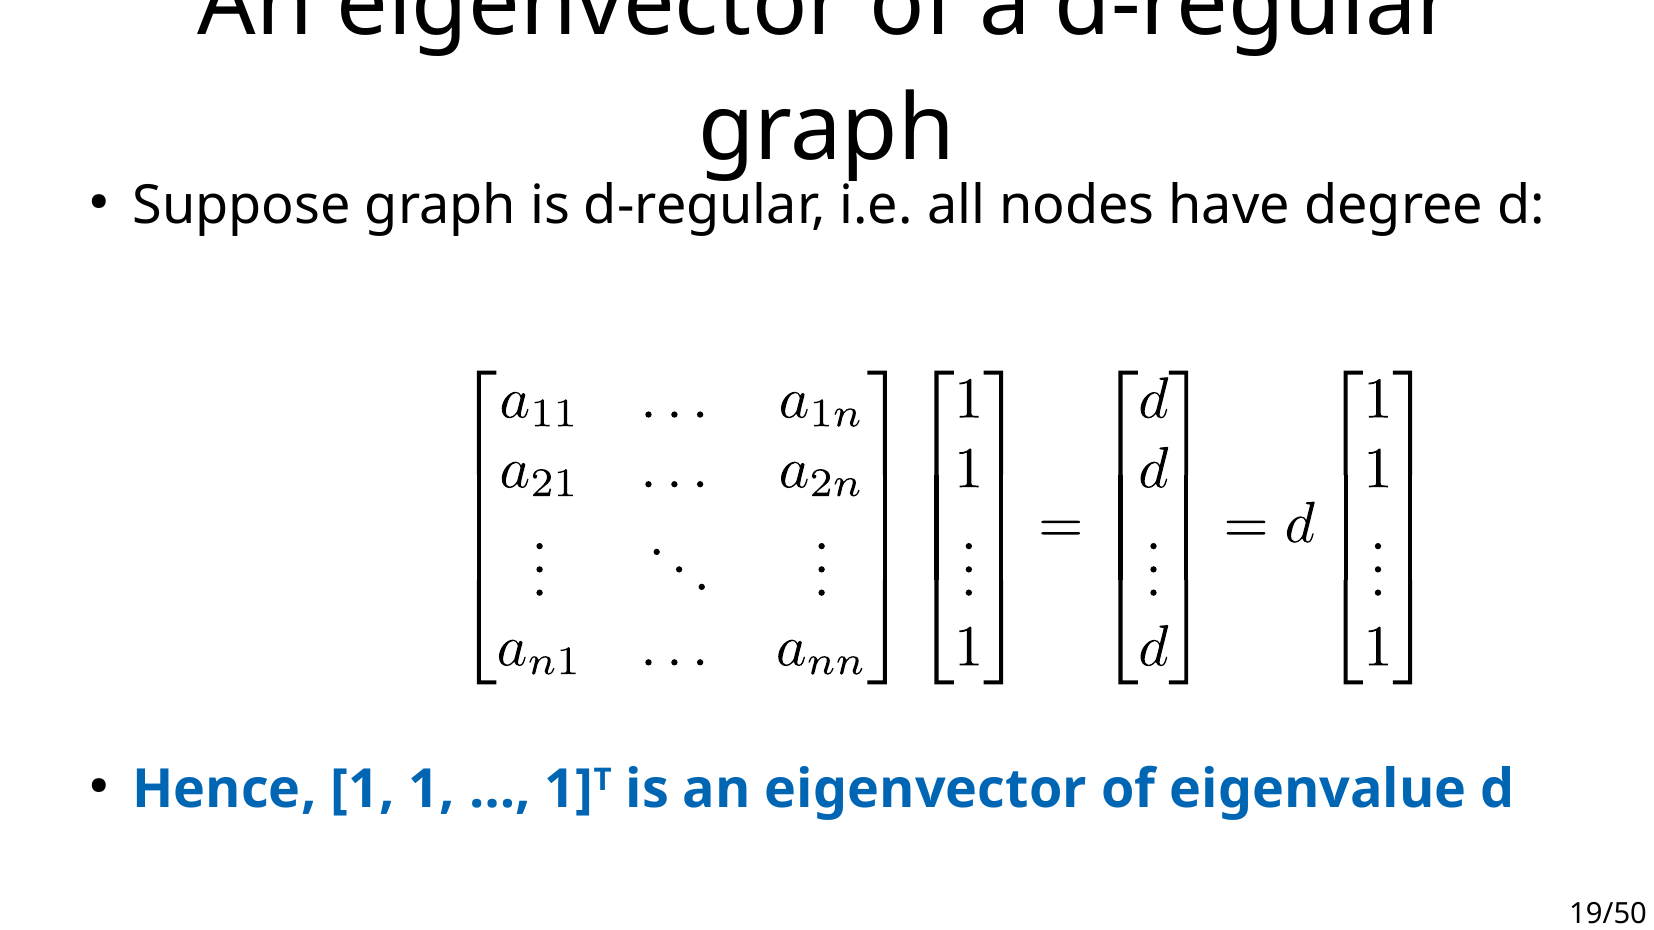

# An eigenvector of a d-regular graph
Suppose graph is d-regular, i.e. all nodes have degree d:
Hence, [1, 1, …, 1]T is an eigenvector of eigenvalue d
19